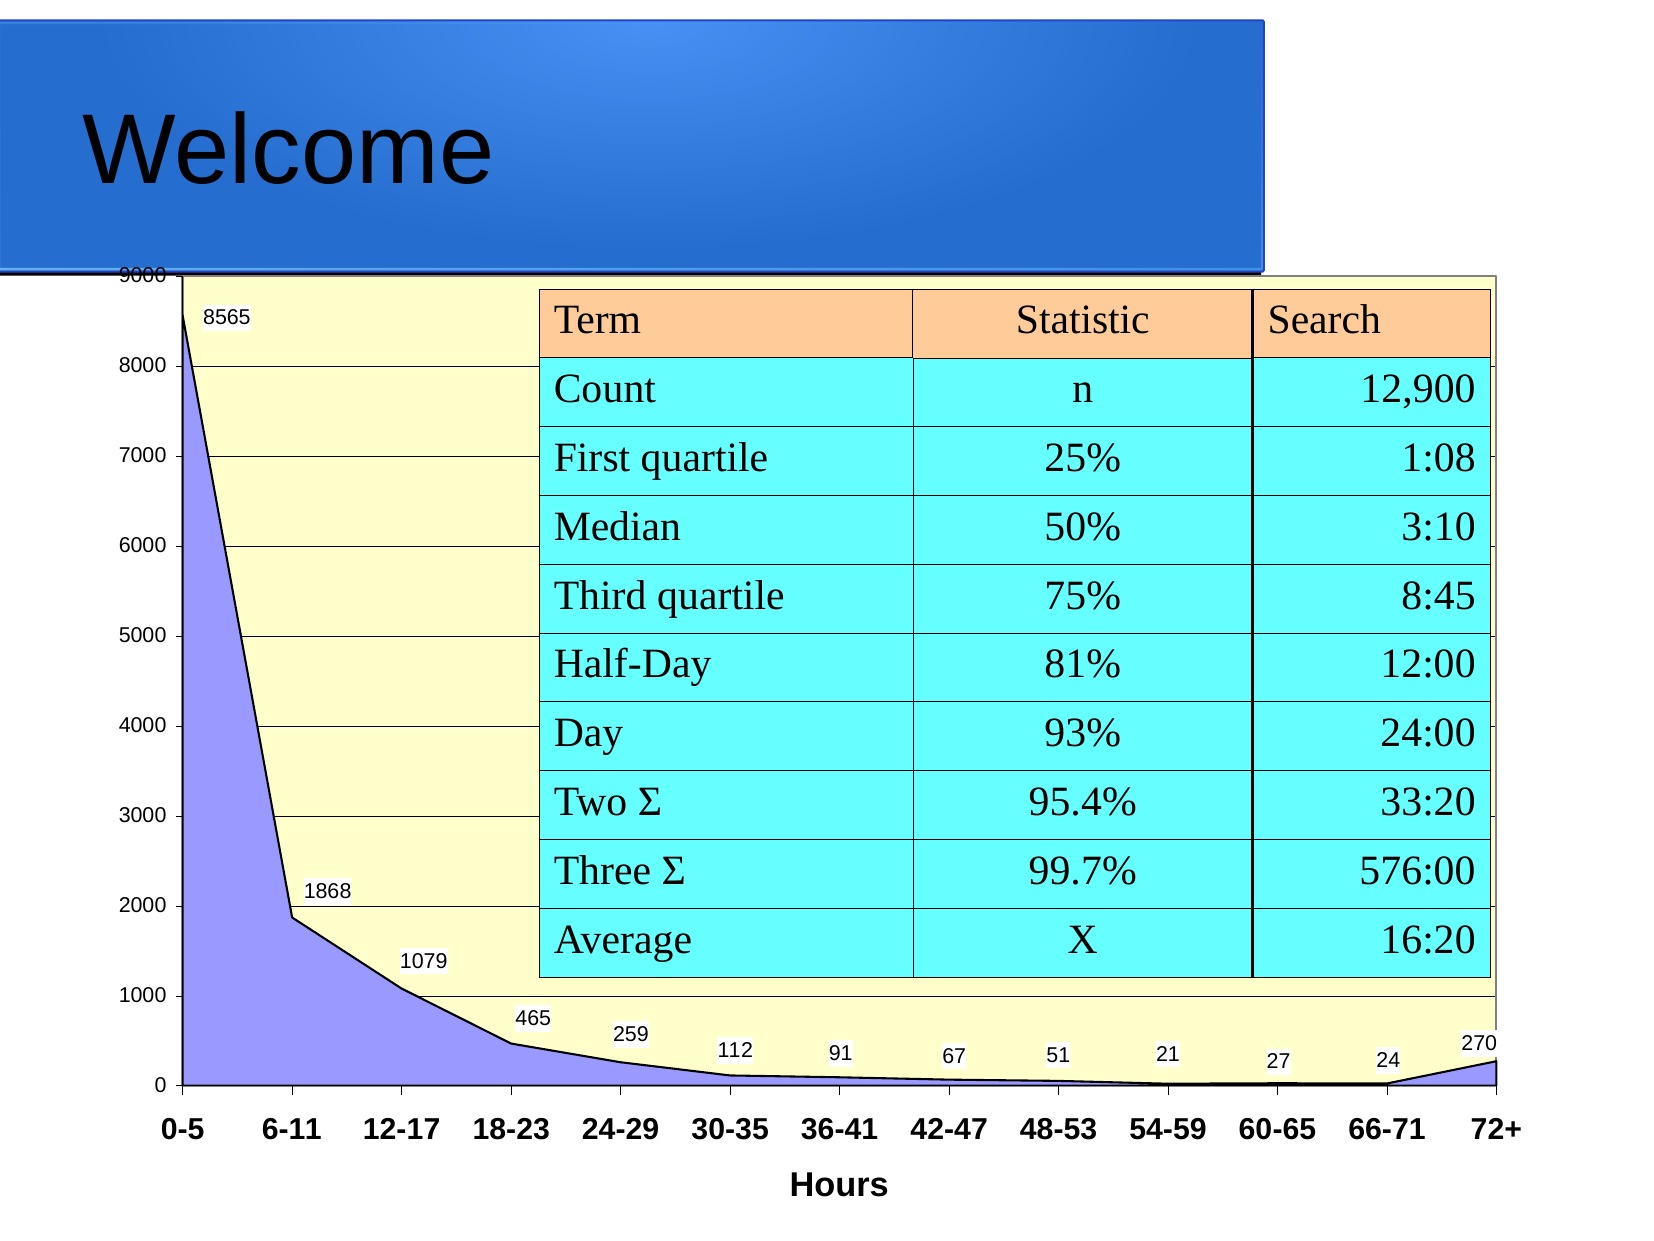

# Welcome
| Term | Statistic | Search |
| --- | --- | --- |
| Count | n | 12,900 |
| First quartile | 25% | 1:08 |
| Median | 50% | 3:10 |
| Third quartile | 75% | 8:45 |
| Half-Day | 81% | 12:00 |
| Day | 93% | 24:00 |
| Two Σ | 95.4% | 33:20 |
| Three Σ | 99.7% | 576:00 |
| Average | X | 16:20 |